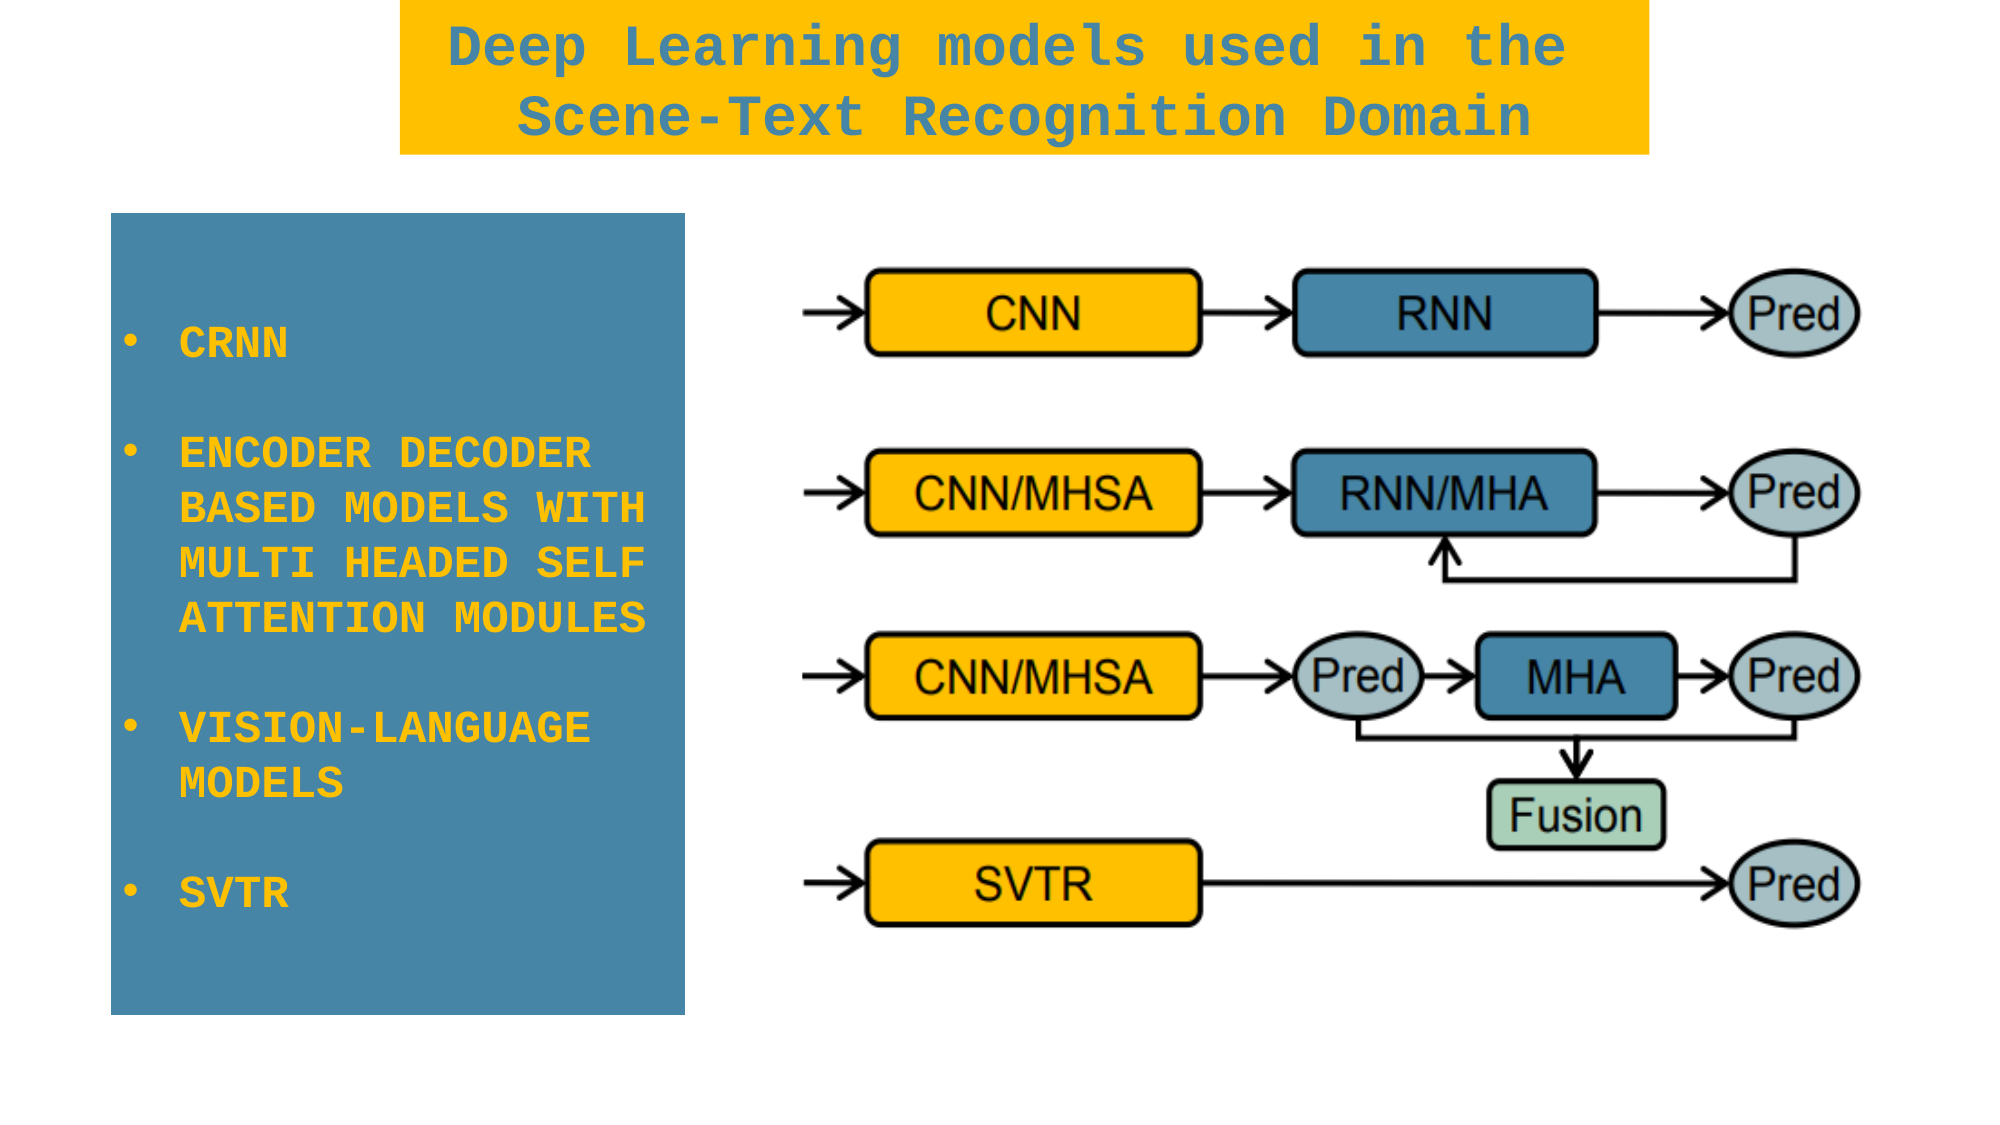

Deep Learning models used in the
Scene-Text Recognition Domain
CRNN
ENCODER DECODER BASED MODELS WITH MULTI HEADED SELF ATTENTION MODULES
VISION-LANGUAGE MODELS
SVTR